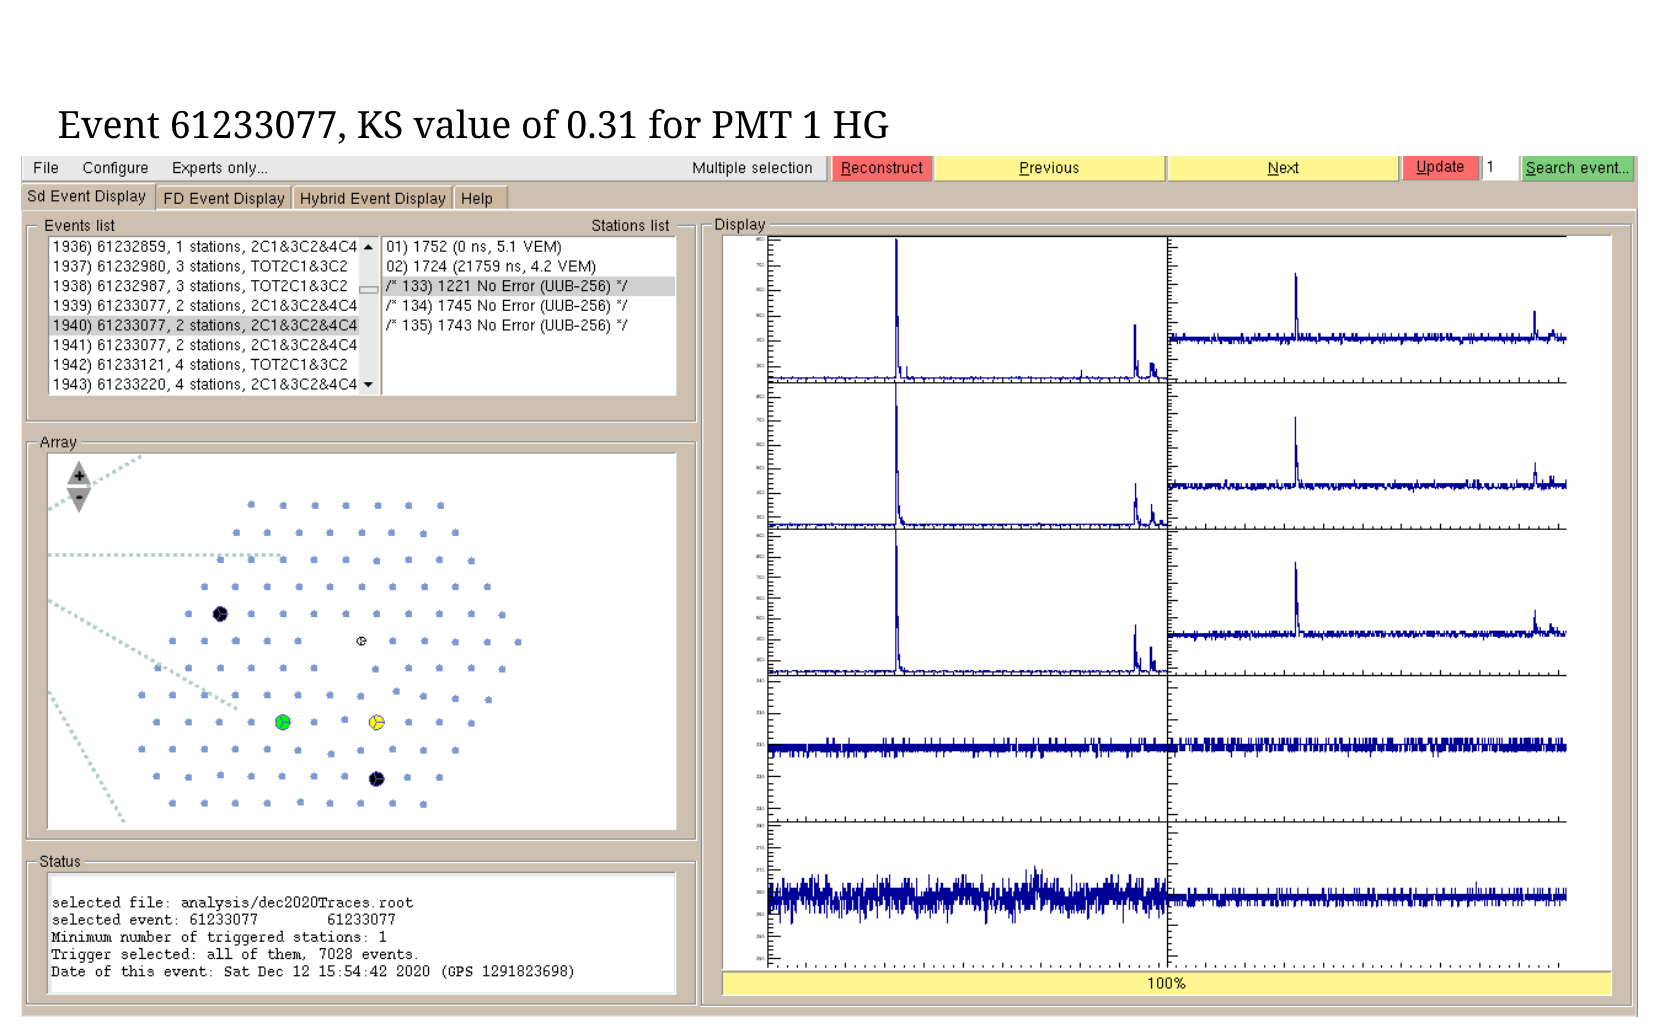

Event 61233077, KS value of 0.31 for PMT 1 HG
3